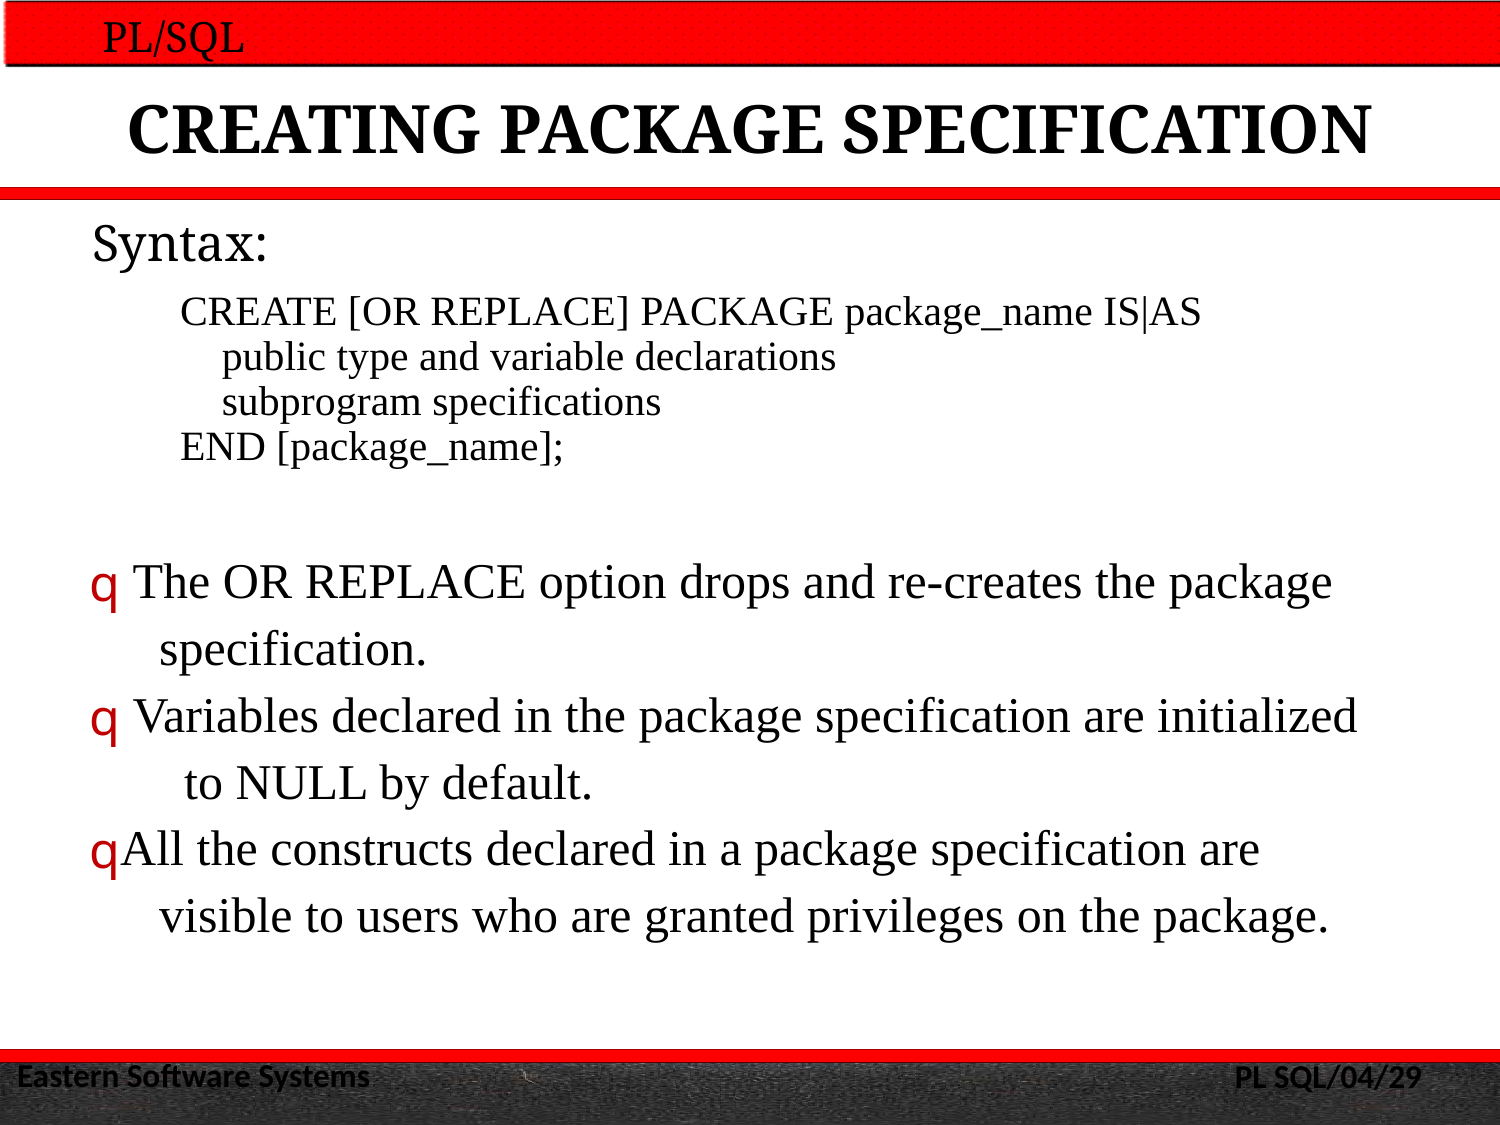

PL/SQL
CREATING PACKAGE SPECIFICATION
Syntax:
 The OR REPLACE option drops and re-creates the package
 specification.
 Variables declared in the package specification are initialized
 to NULL by default.
All the constructs declared in a package specification are
 visible to users who are granted privileges on the package.
CREATE [OR REPLACE] PACKAGE package_name IS|AS
 public type and variable declarations
 subprogram specifications
END [package_name];
Eastern Software Systems
				 PL SQL/04/29